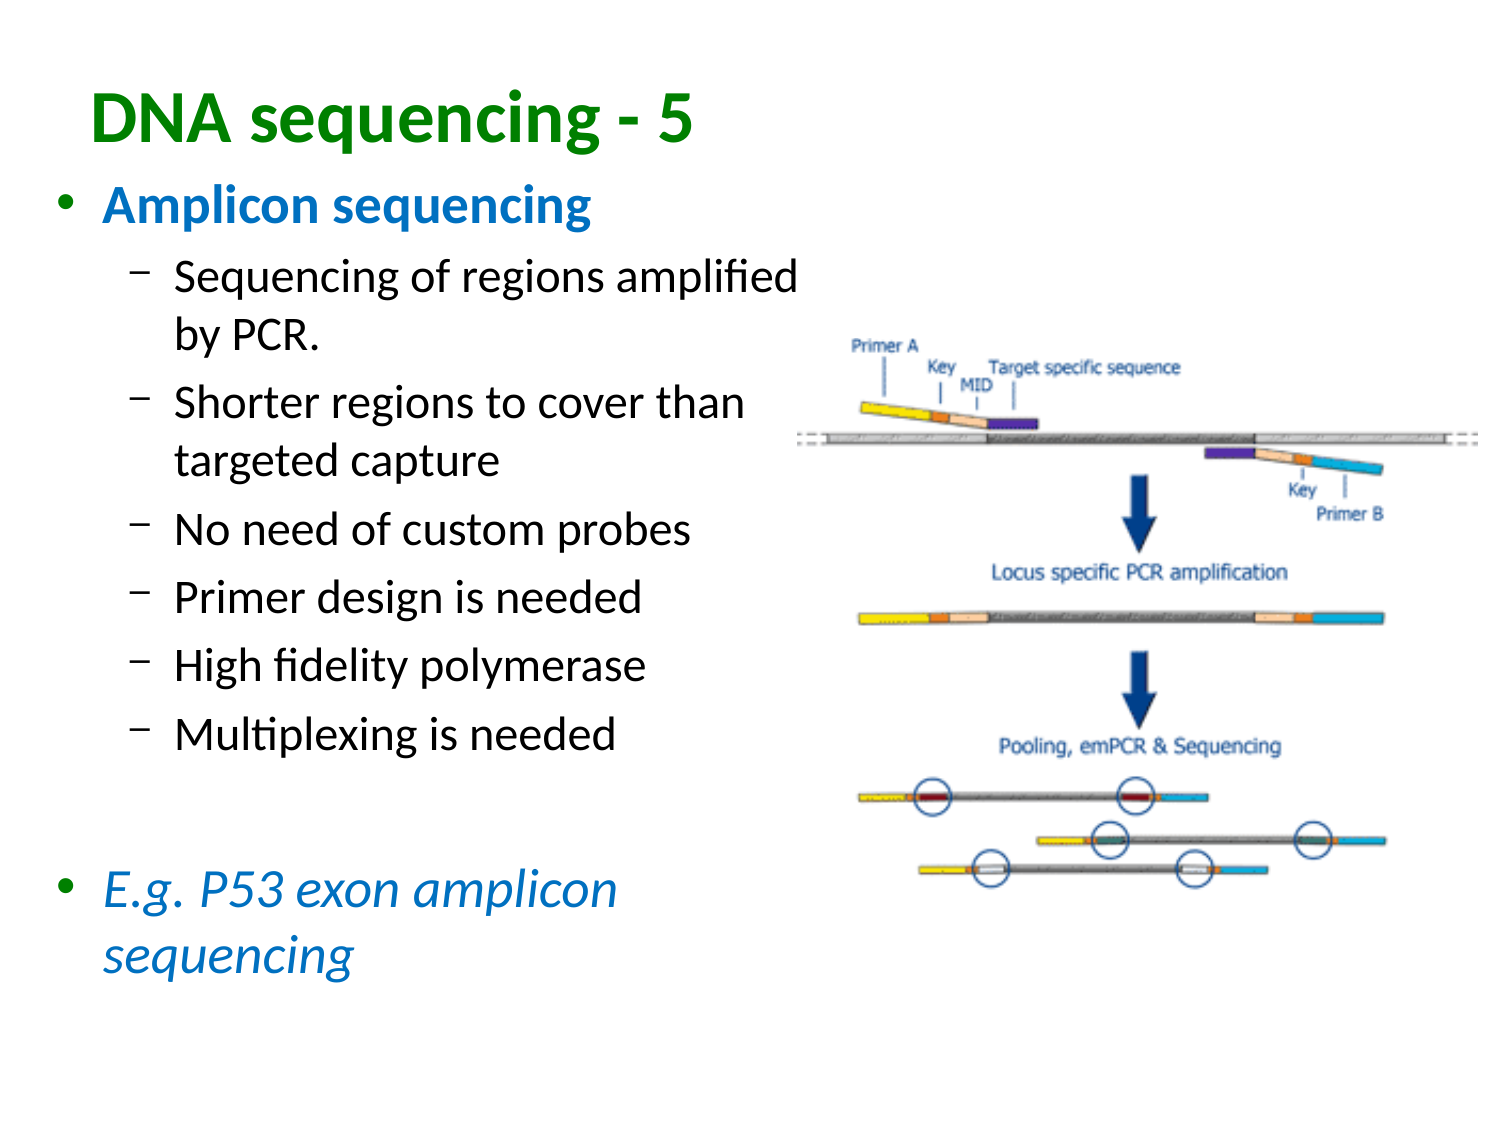

# DNA sequencing - 5
Amplicon sequencing
Sequencing of regions amplified by PCR.
Shorter regions to cover than targeted capture
No need of custom probes
Primer design is needed
High fidelity polymerase
Multiplexing is needed
E.g. P53 exon amplicon sequencing